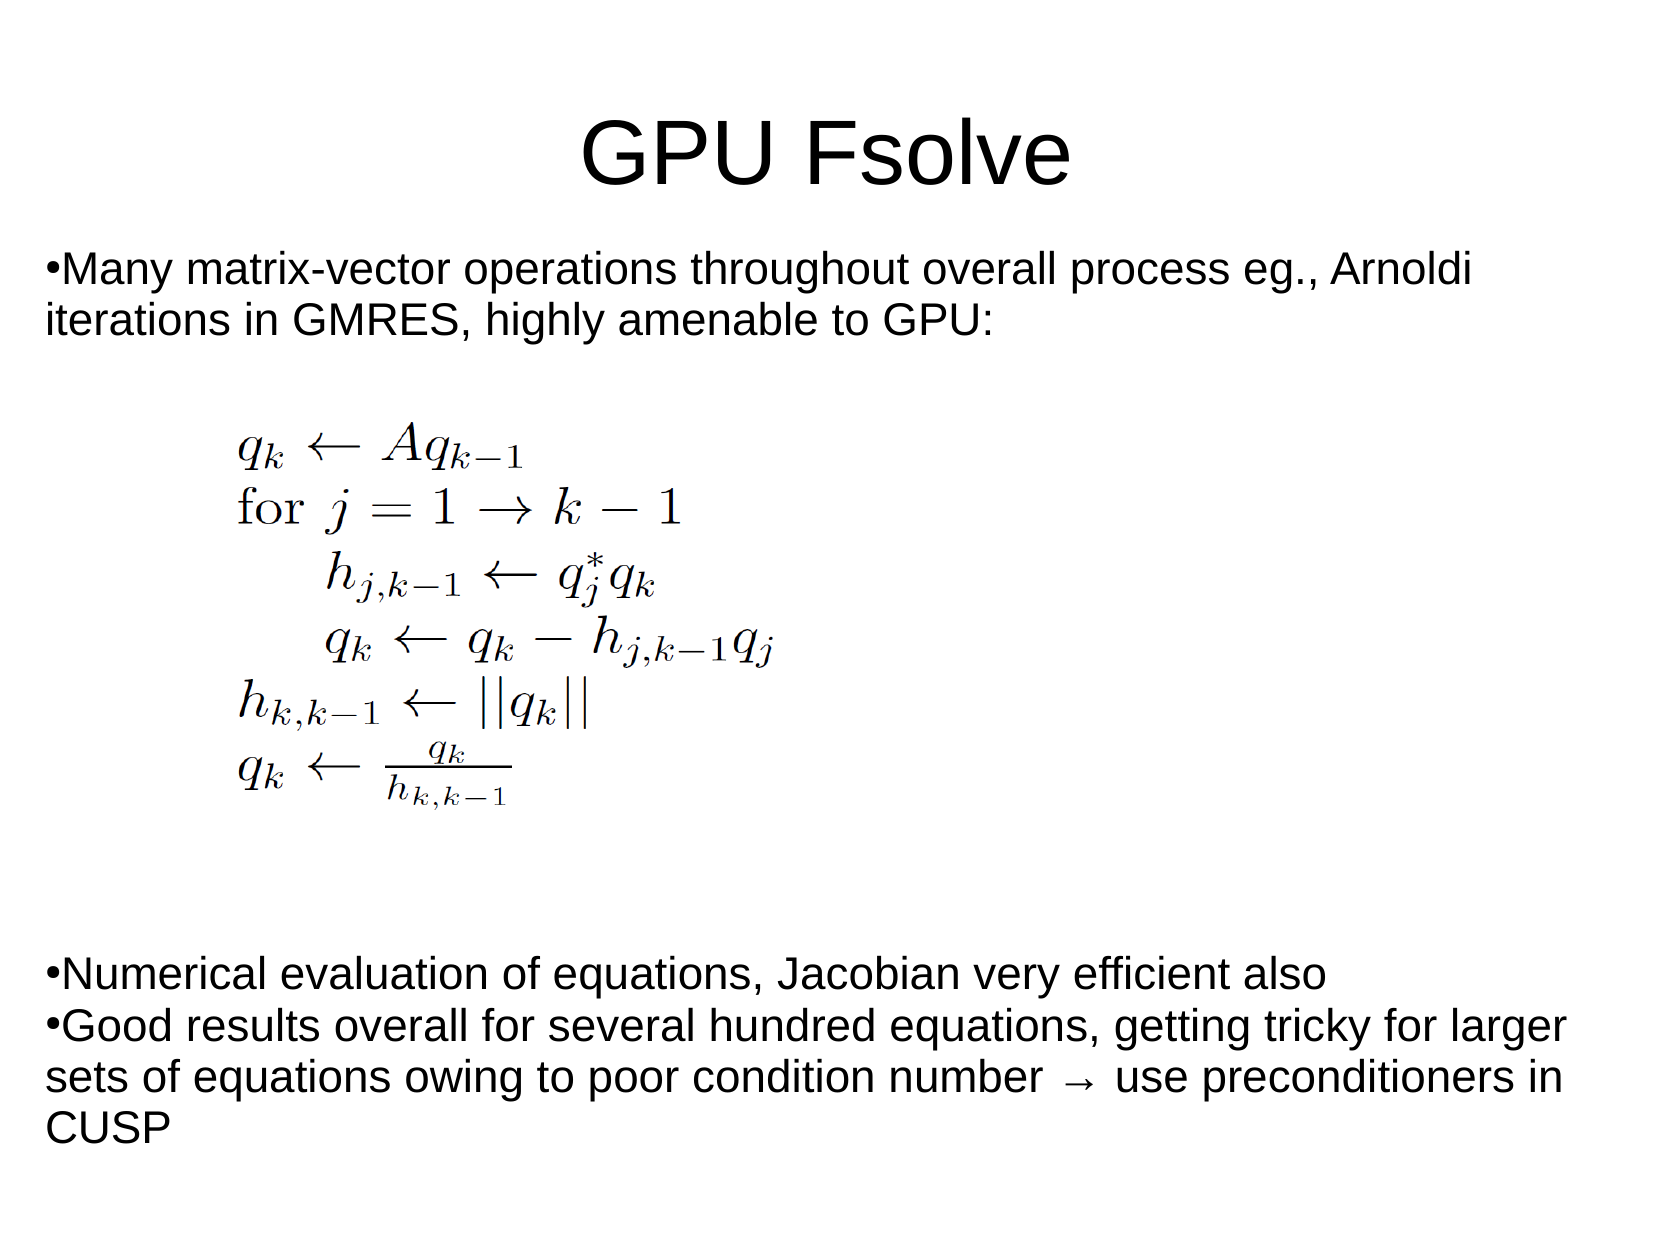

# GPU Fsolve
Many matrix-vector operations throughout overall process eg., Arnoldi iterations in GMRES, highly amenable to GPU:
Numerical evaluation of equations, Jacobian very efficient also
Good results overall for several hundred equations, getting tricky for larger sets of equations owing to poor condition number → use preconditioners in CUSP